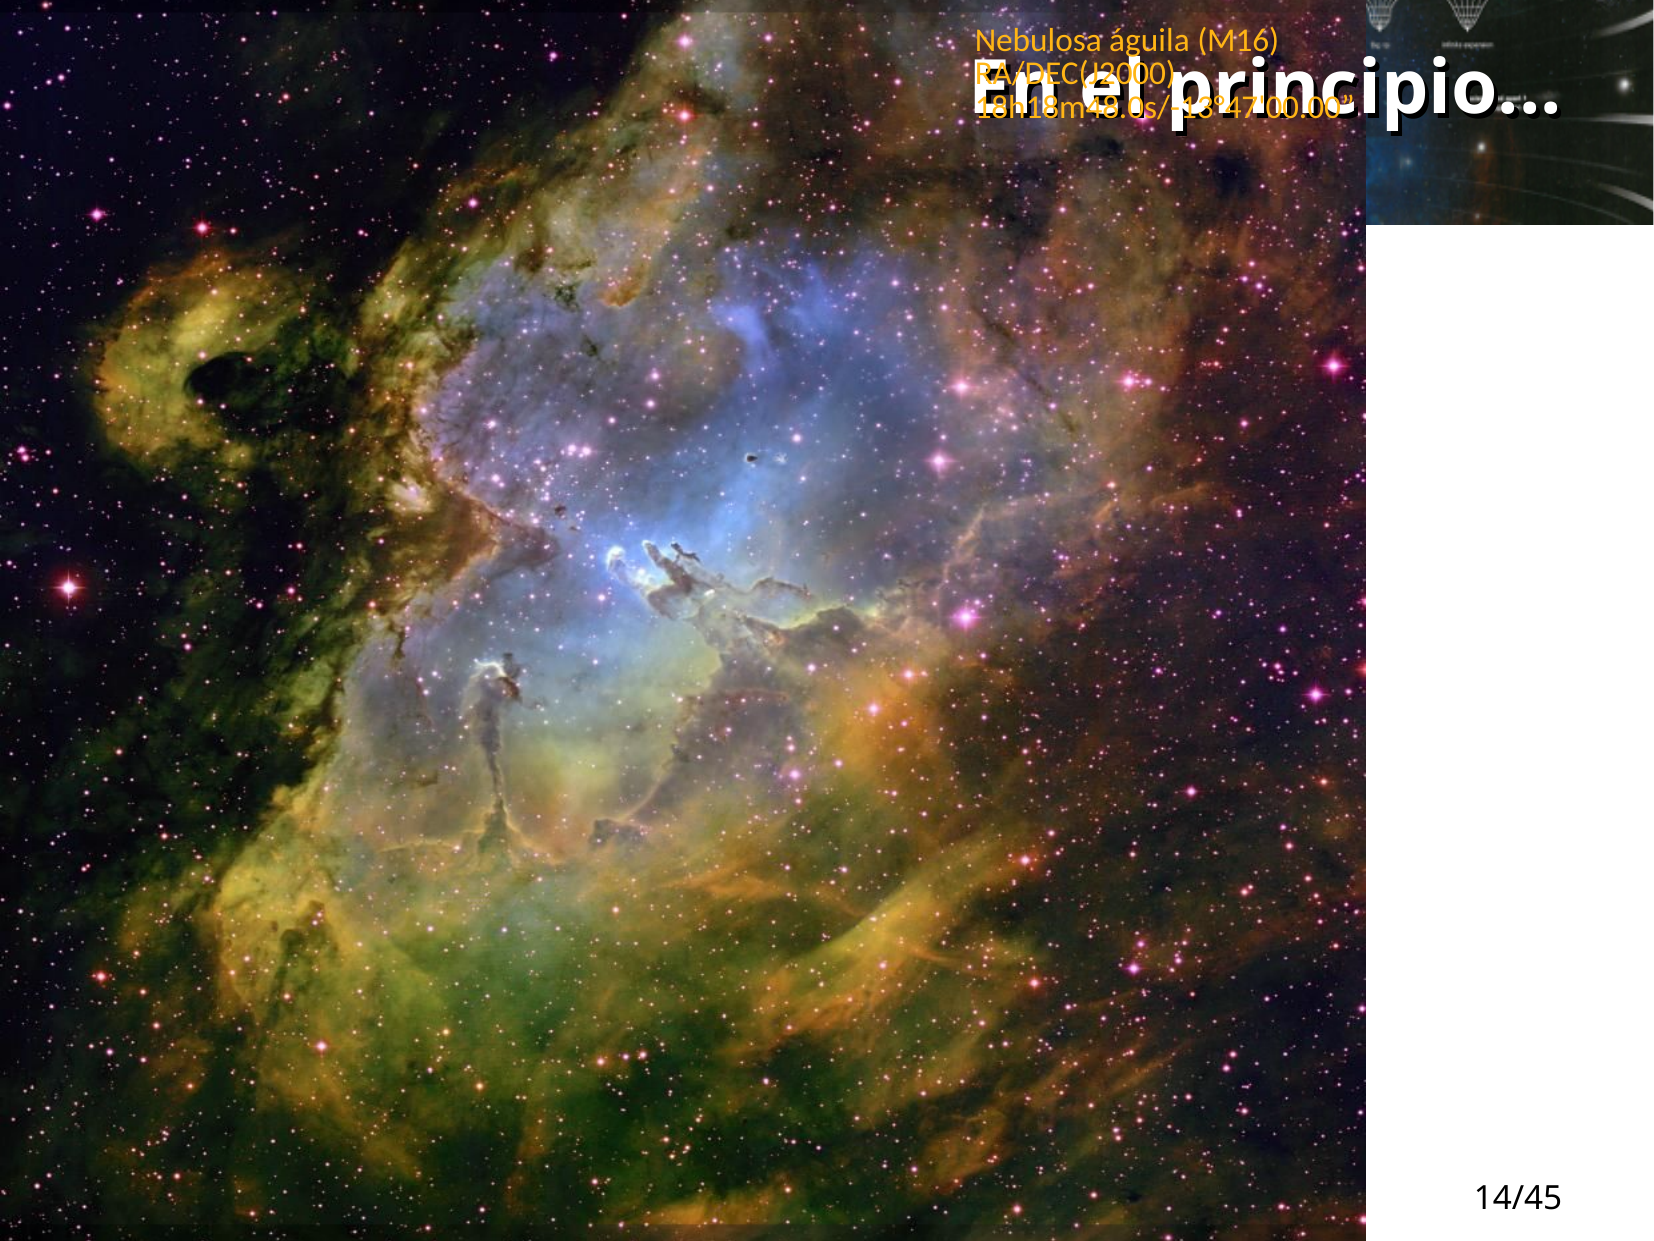

# En el principio...
Nebulosa águila (M16)
RA/DEC(J2000)
18h18m48.0s/-13°47'00.00”
Oct 24, 2018
Asorey IPAC 2018 U02C06 11/16
14